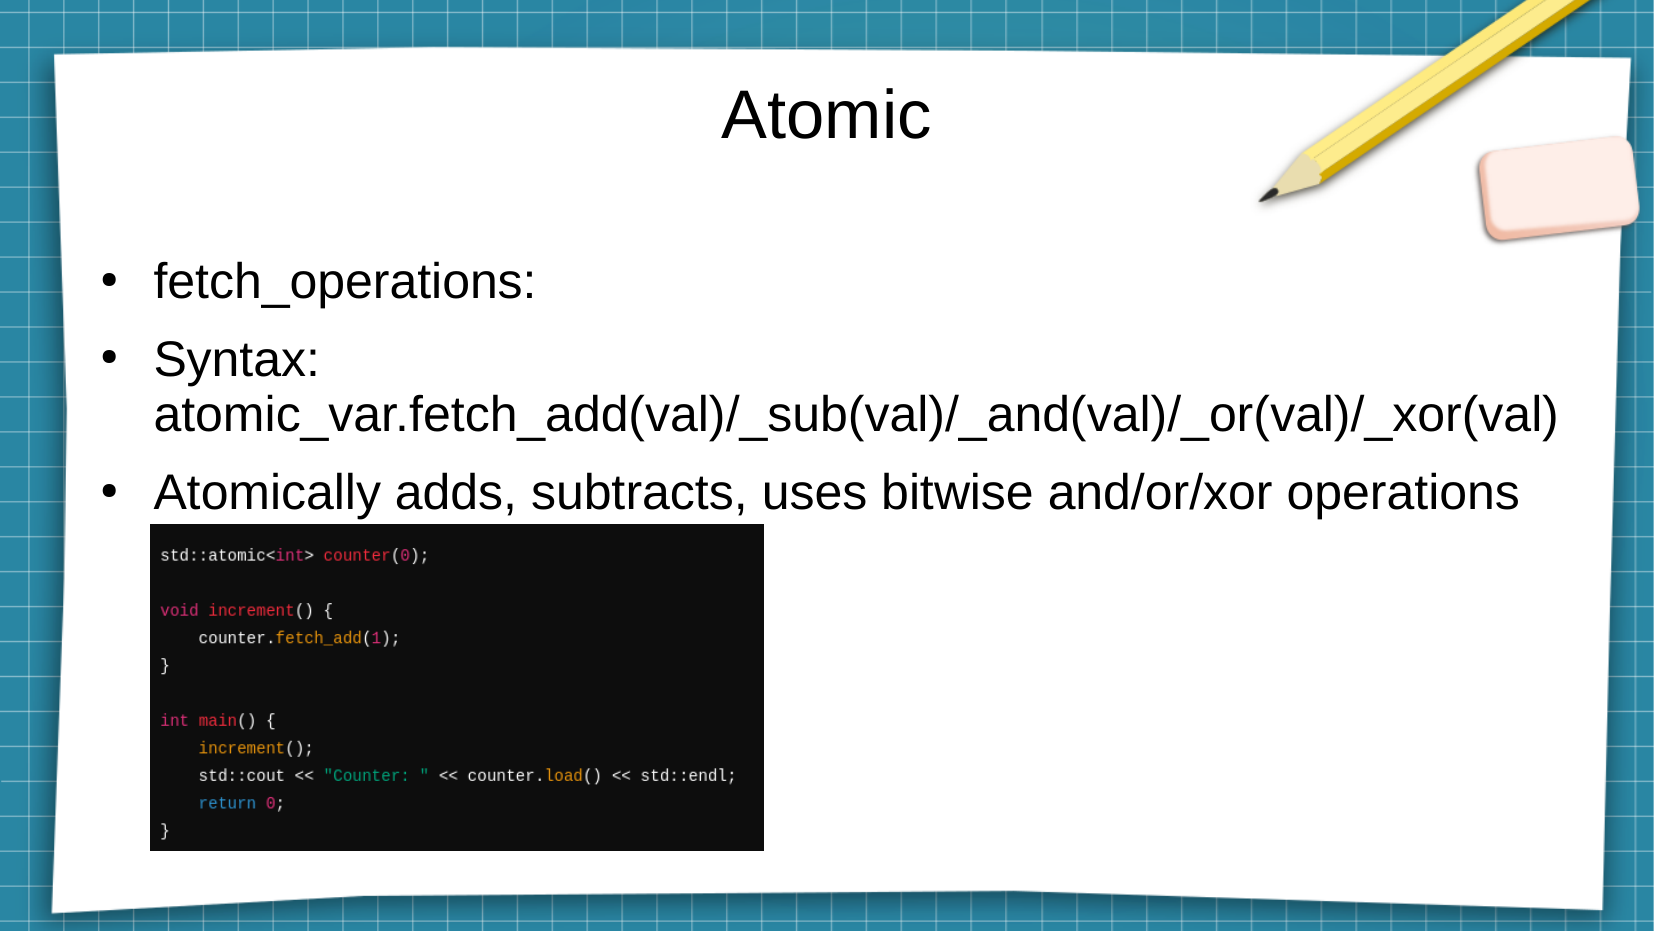

# Atomic
fetch_operations:
Syntax: atomic_var.fetch_add(val)/_sub(val)/_and(val)/_or(val)/_xor(val)
Atomically adds, subtracts, uses bitwise and/or/xor operations